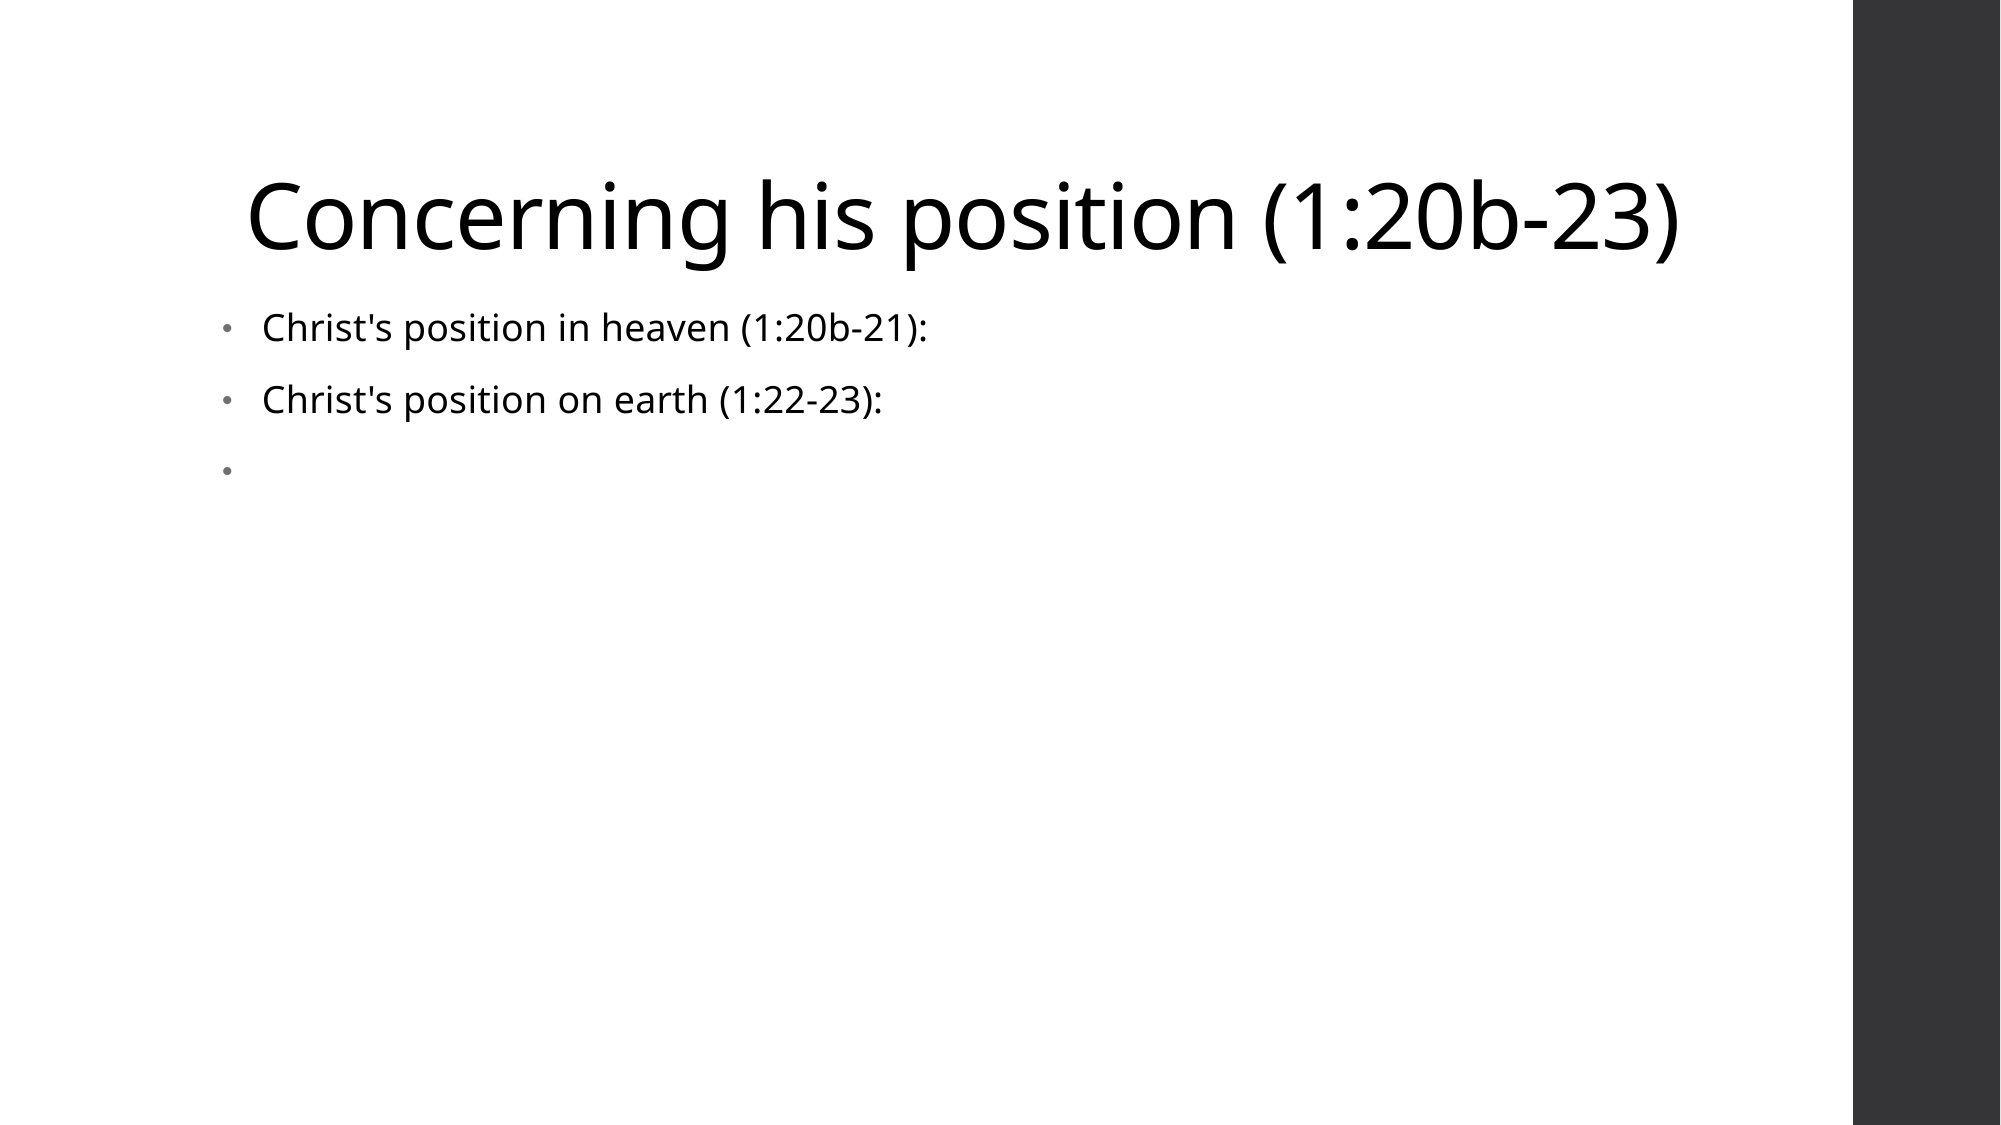

# Concerning his position (1:20b-23)
 Christ's position in heaven (1:20b-21):
 Christ's position on earth (1:22-23):